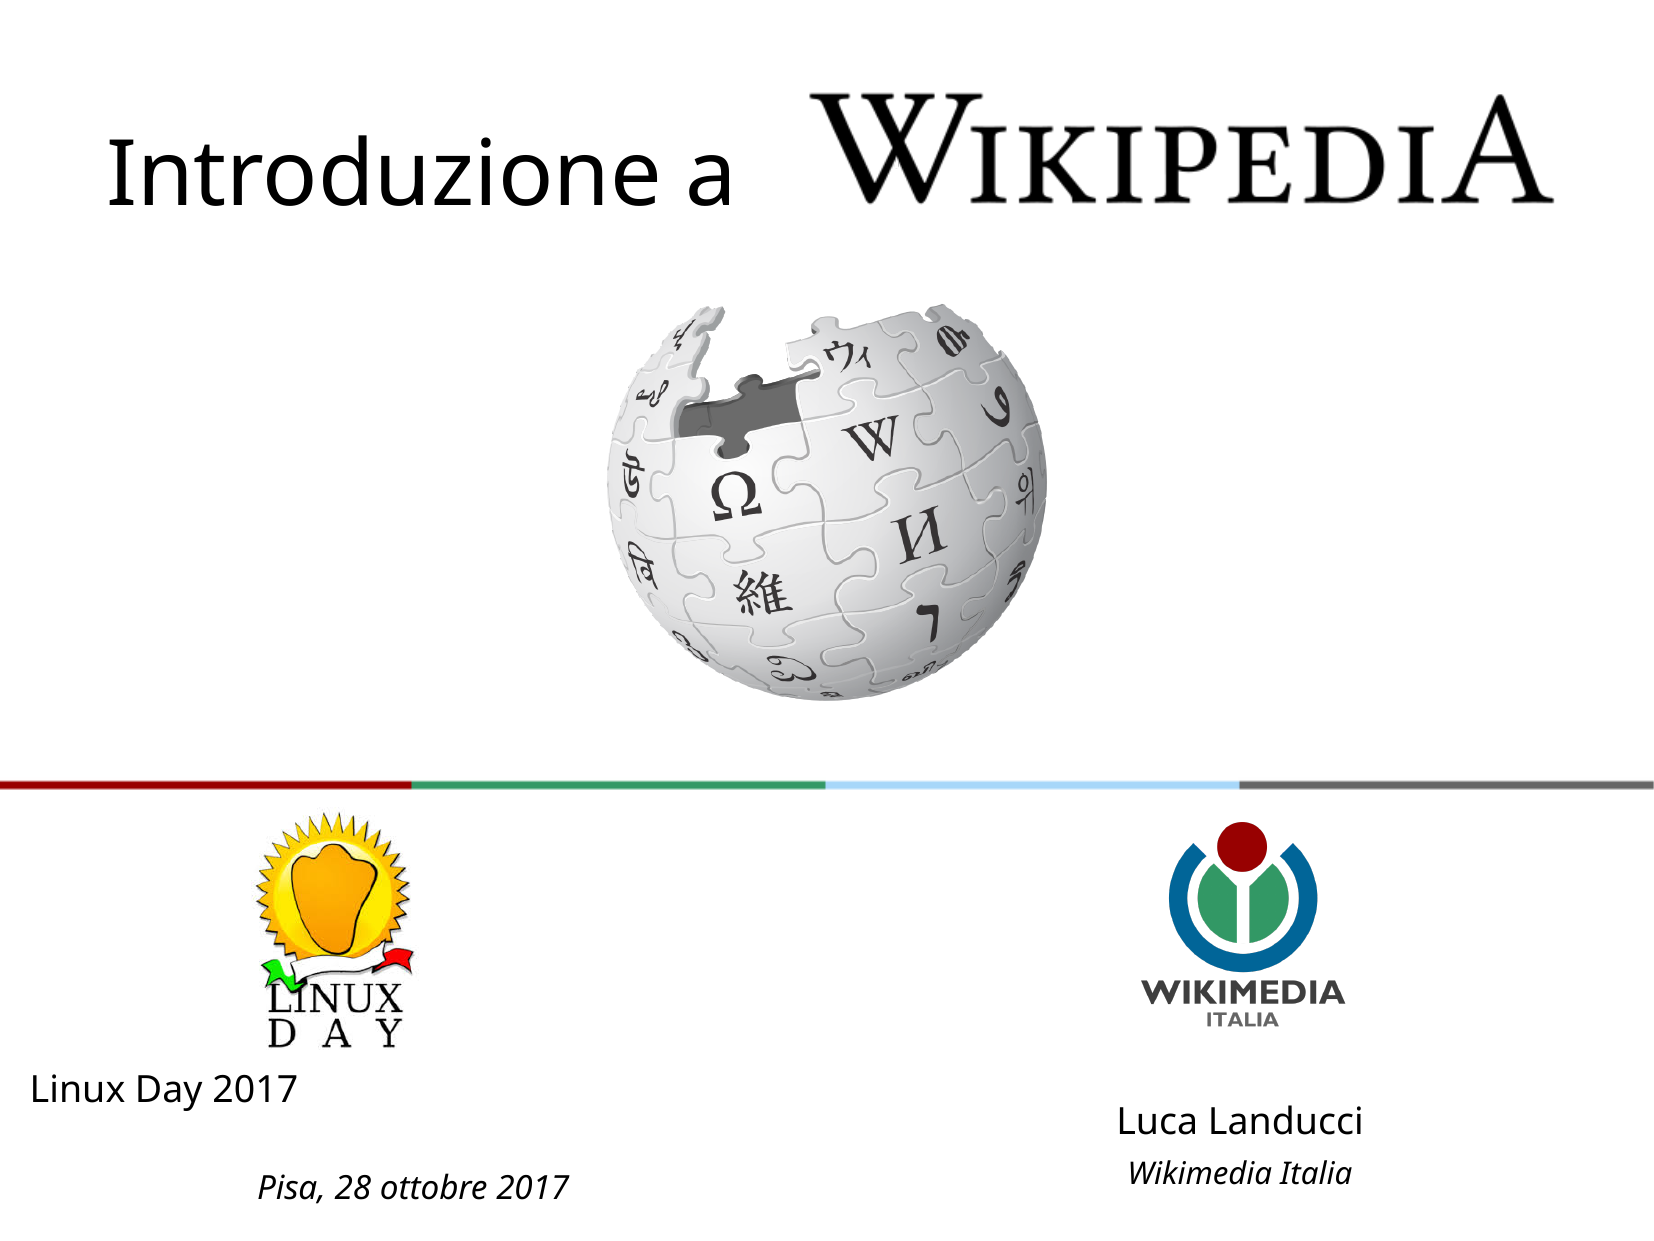

Introduzione a
Linux Day 2017
Pisa, 28 ottobre 2017
Luca Landucci
Wikimedia Italia